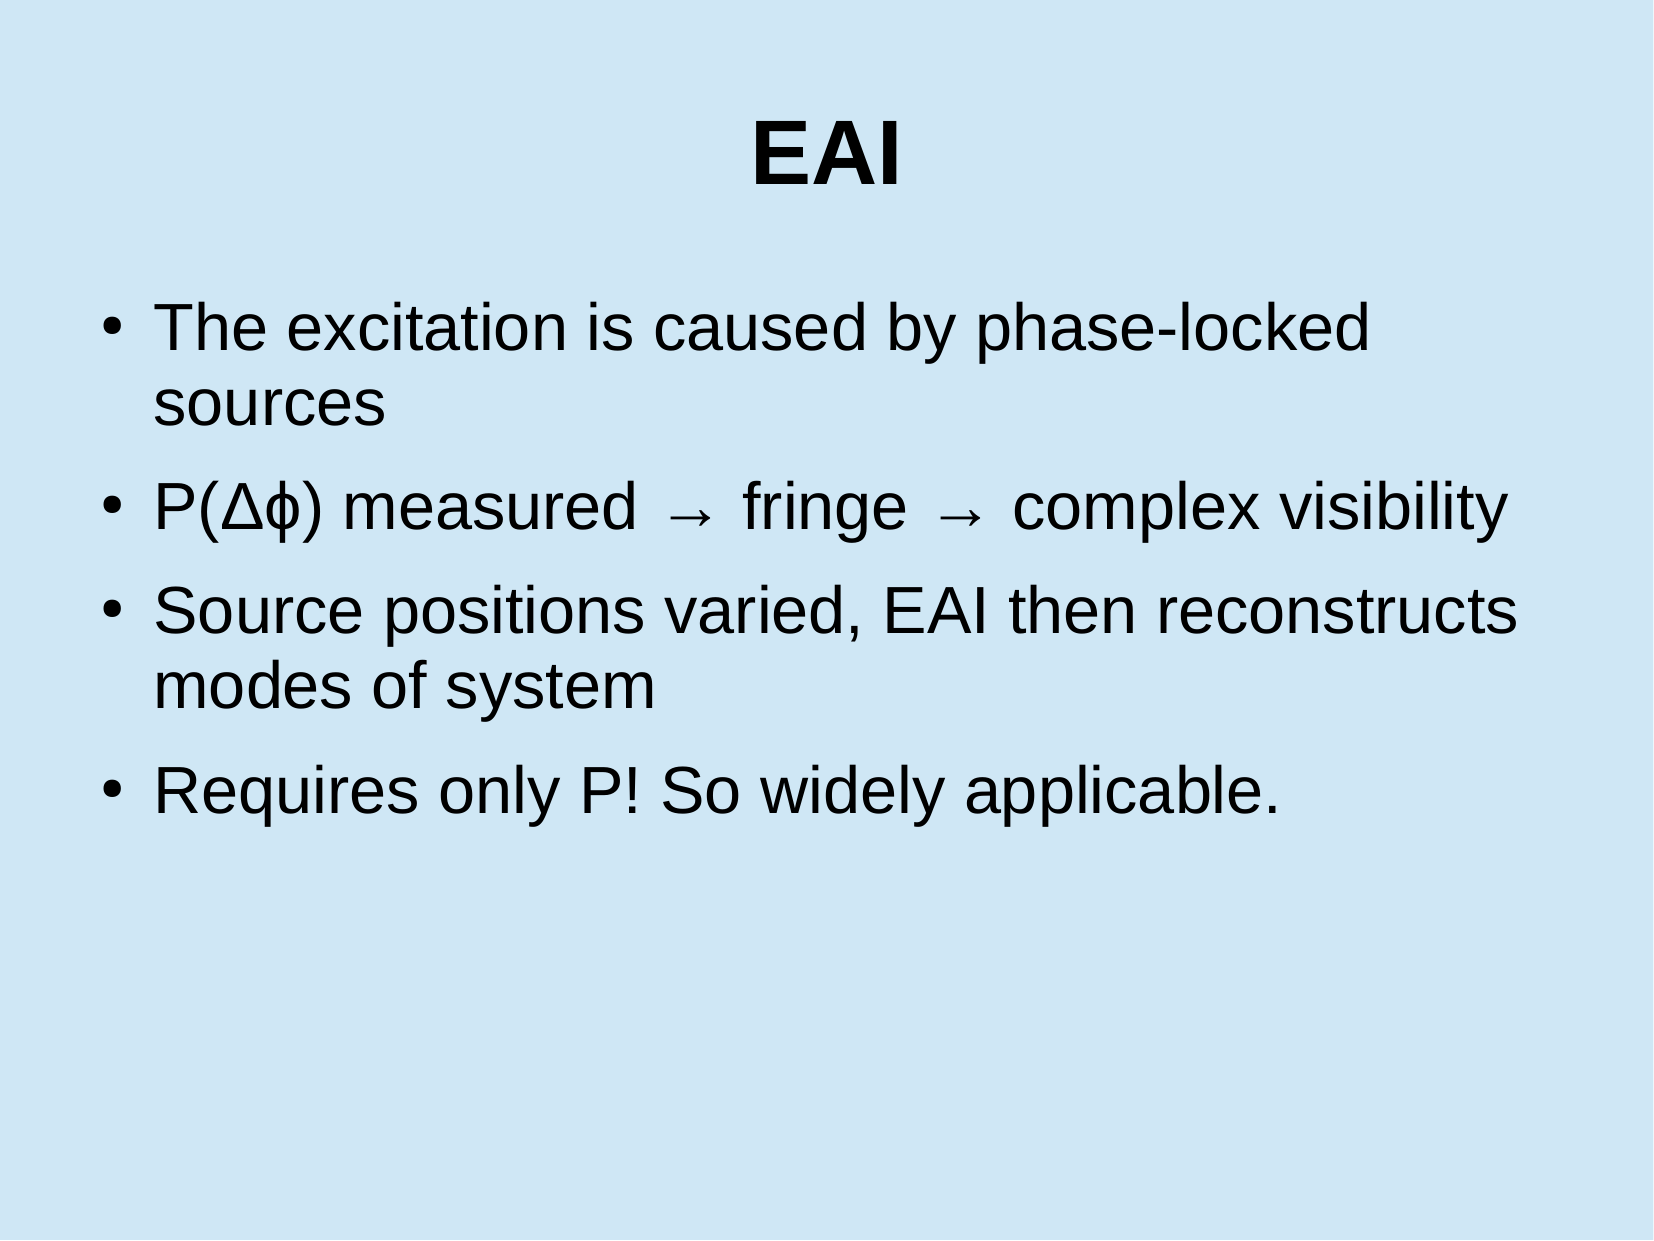

# EAI
The excitation is caused by phase-locked sources
P(Δϕ) measured → fringe → complex visibility
Source positions varied, EAI then reconstructs modes of system
Requires only P! So widely applicable.